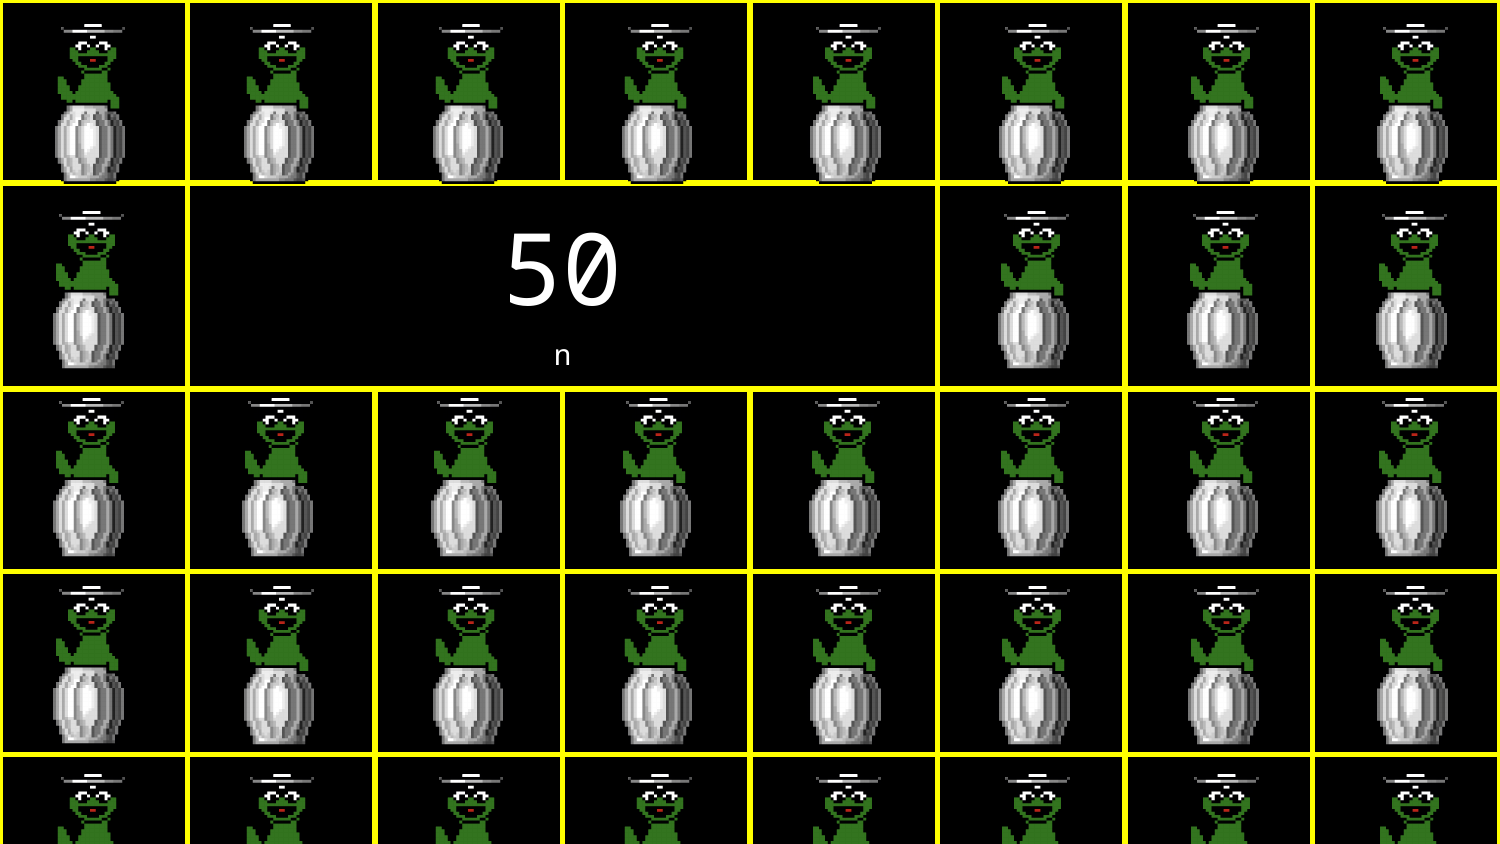

| | | | | | | | |
| --- | --- | --- | --- | --- | --- | --- | --- |
| | 50 n | | | | | | |
| | | | | | | | |
| | | | | | | | |
| | | | | | | | |